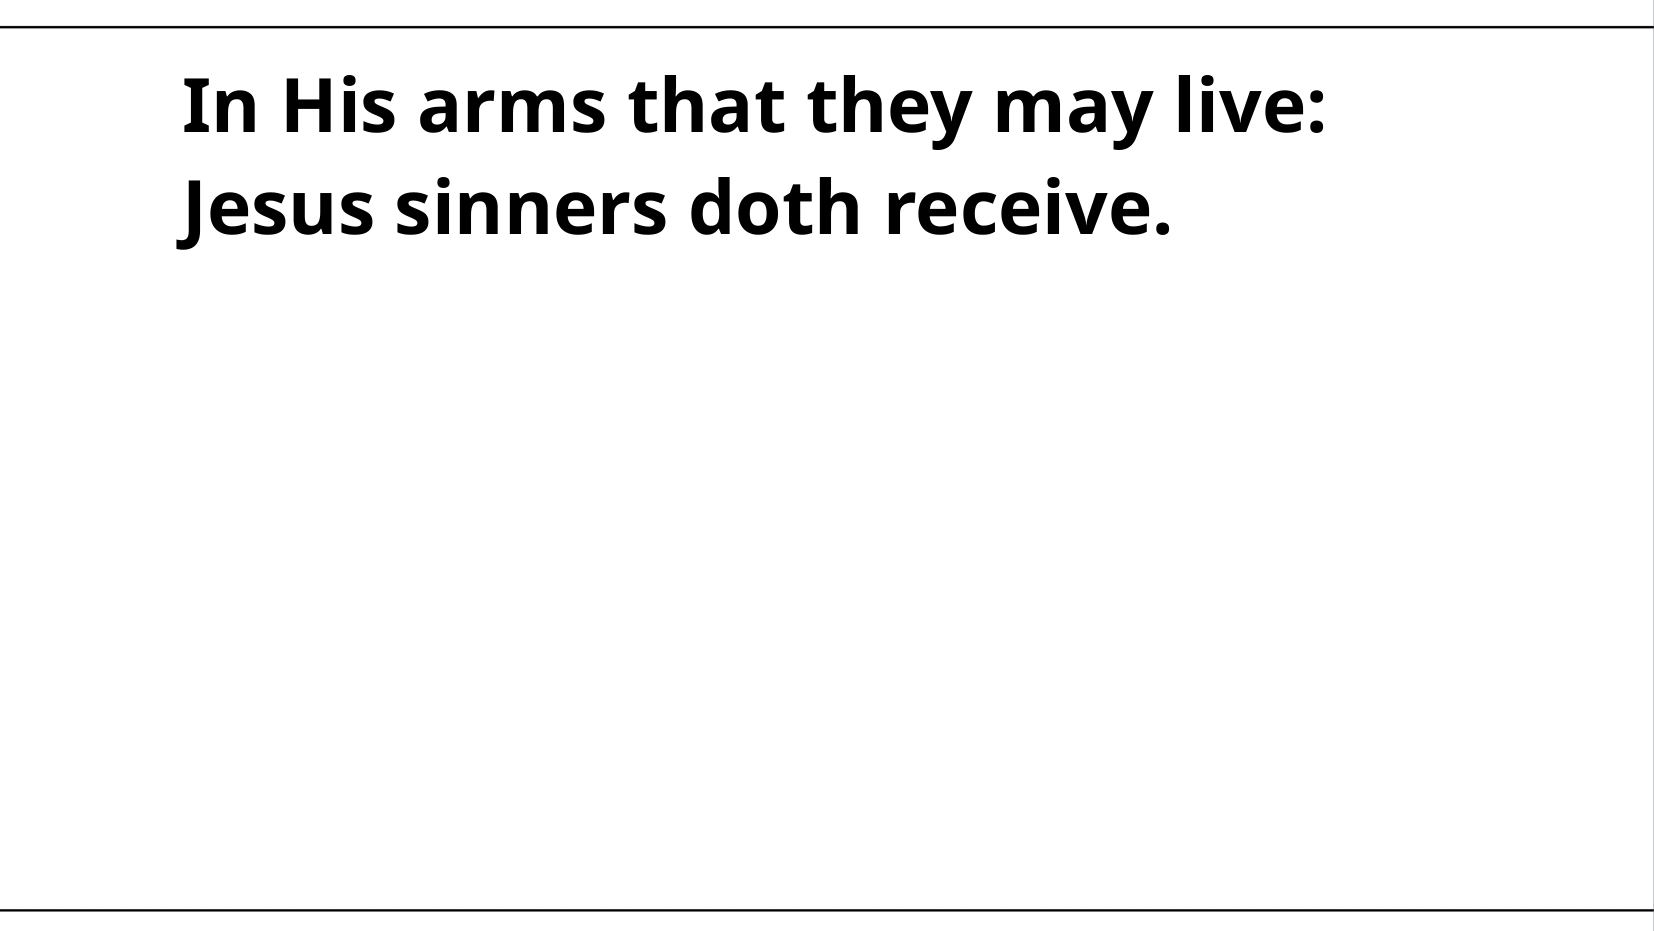

In His arms that they may live:
 Jesus sinners doth receive.